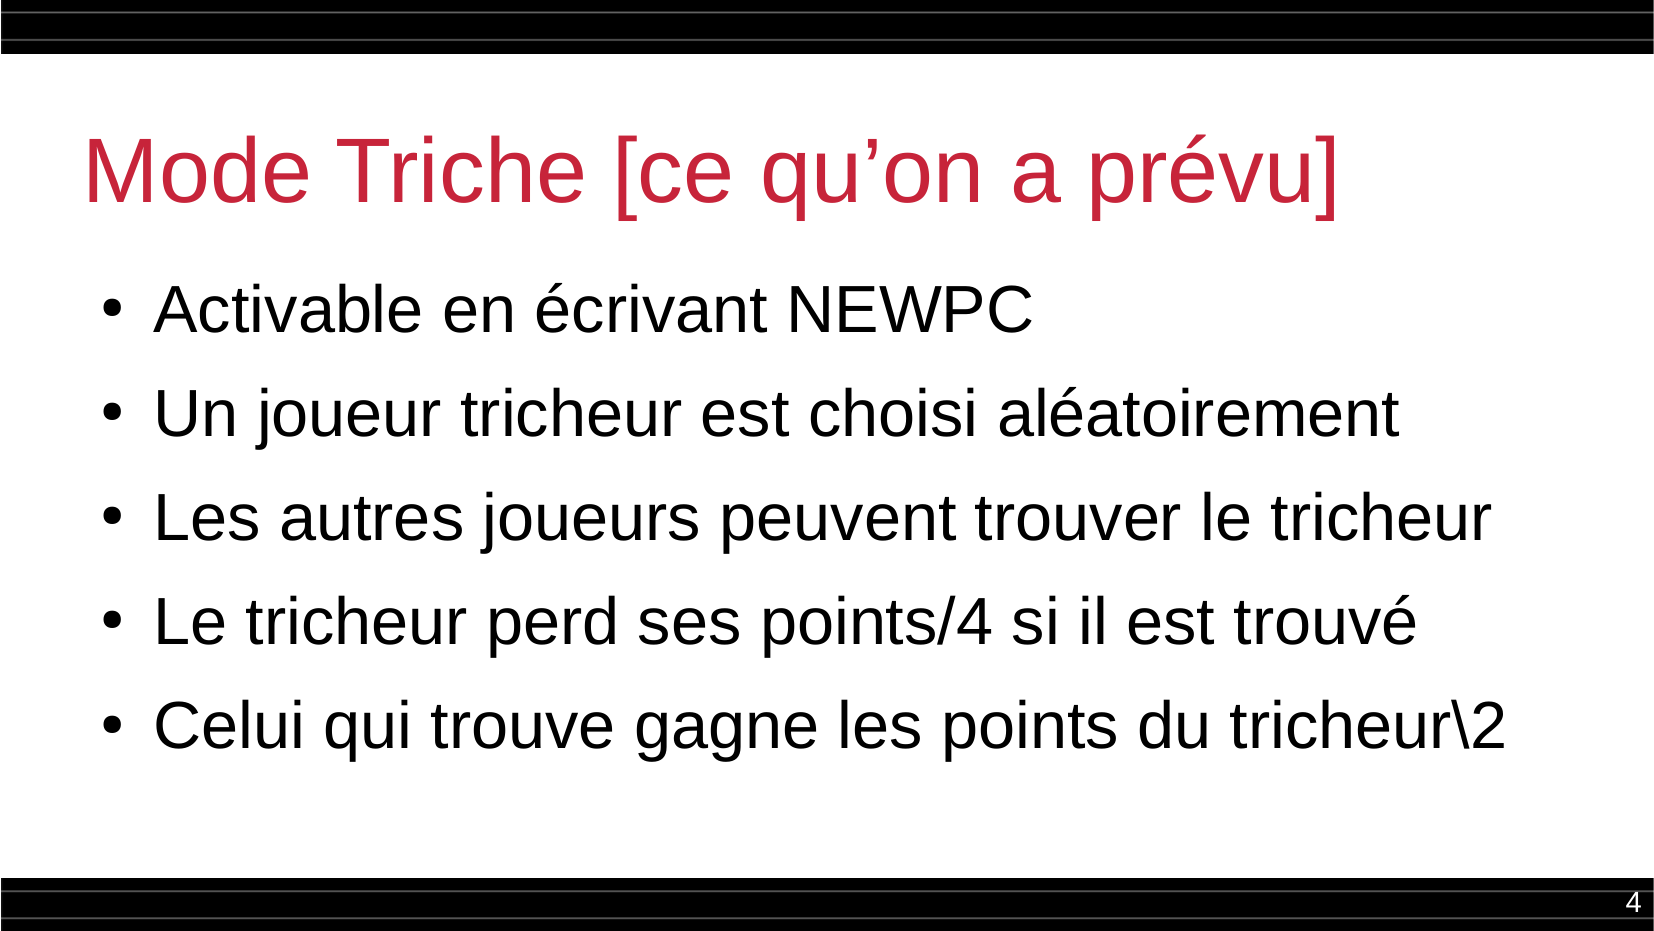

# Mode Triche [ce qu’on a prévu]
Activable en écrivant NEWPC
Un joueur tricheur est choisi aléatoirement
Les autres joueurs peuvent trouver le tricheur
Le tricheur perd ses points/4 si il est trouvé
Celui qui trouve gagne les points du tricheur\2